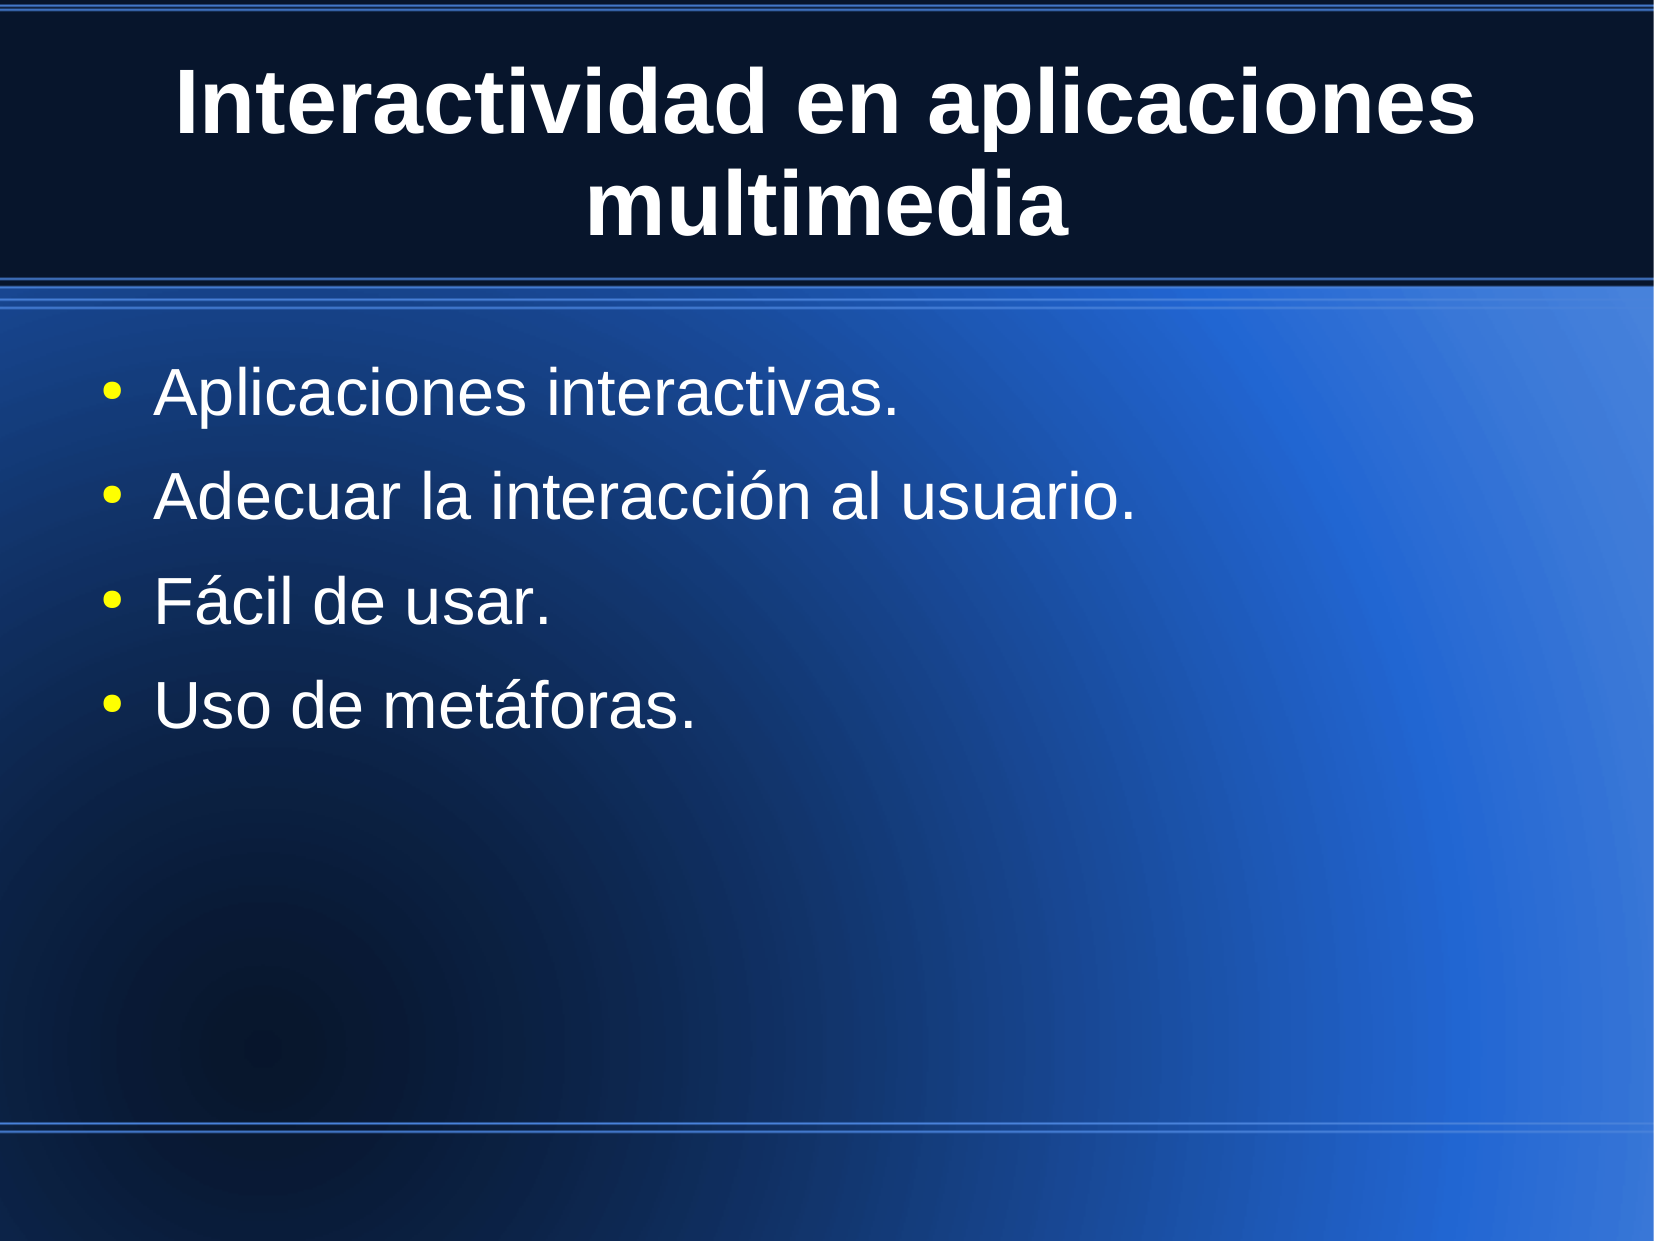

# Interactividad en aplicaciones multimedia
Aplicaciones interactivas.
Adecuar la interacción al usuario.
Fácil de usar.
Uso de metáforas.